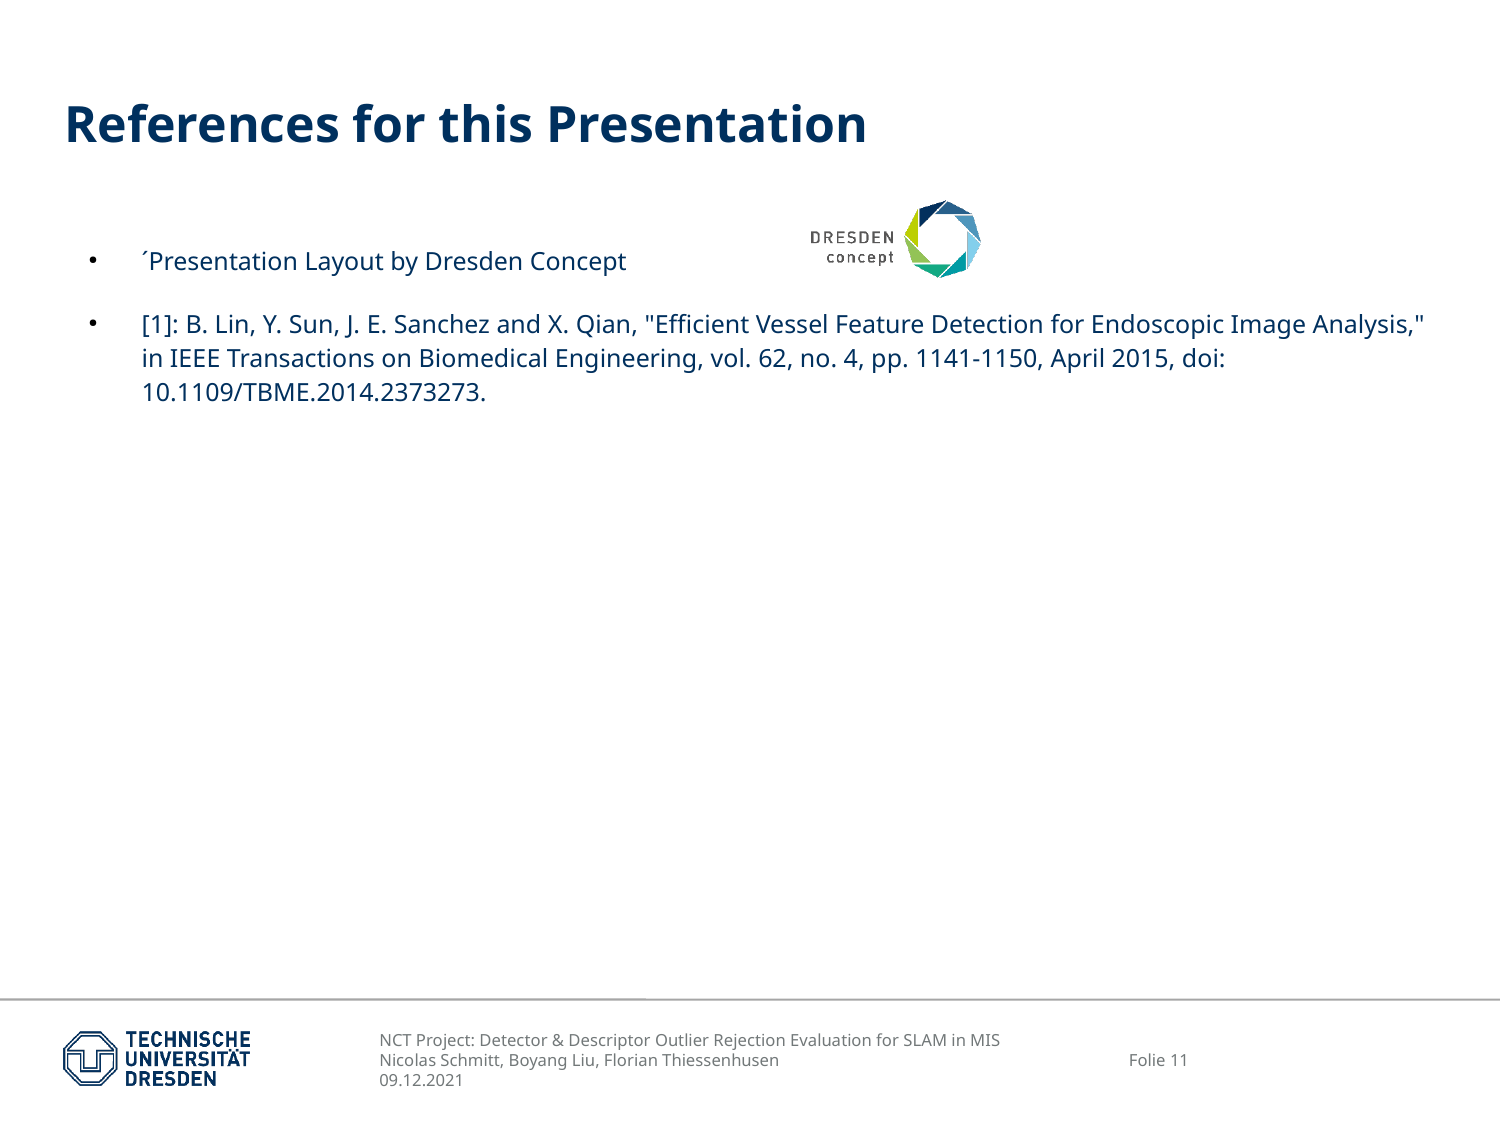

# References for this Presentation
´Presentation Layout by Dresden Concept
[1]: B. Lin, Y. Sun, J. E. Sanchez and X. Qian, "Efficient Vessel Feature Detection for Endoscopic Image Analysis," in IEEE Transactions on Biomedical Engineering, vol. 62, no. 4, pp. 1141-1150, April 2015, doi: 10.1109/TBME.2014.2373273.